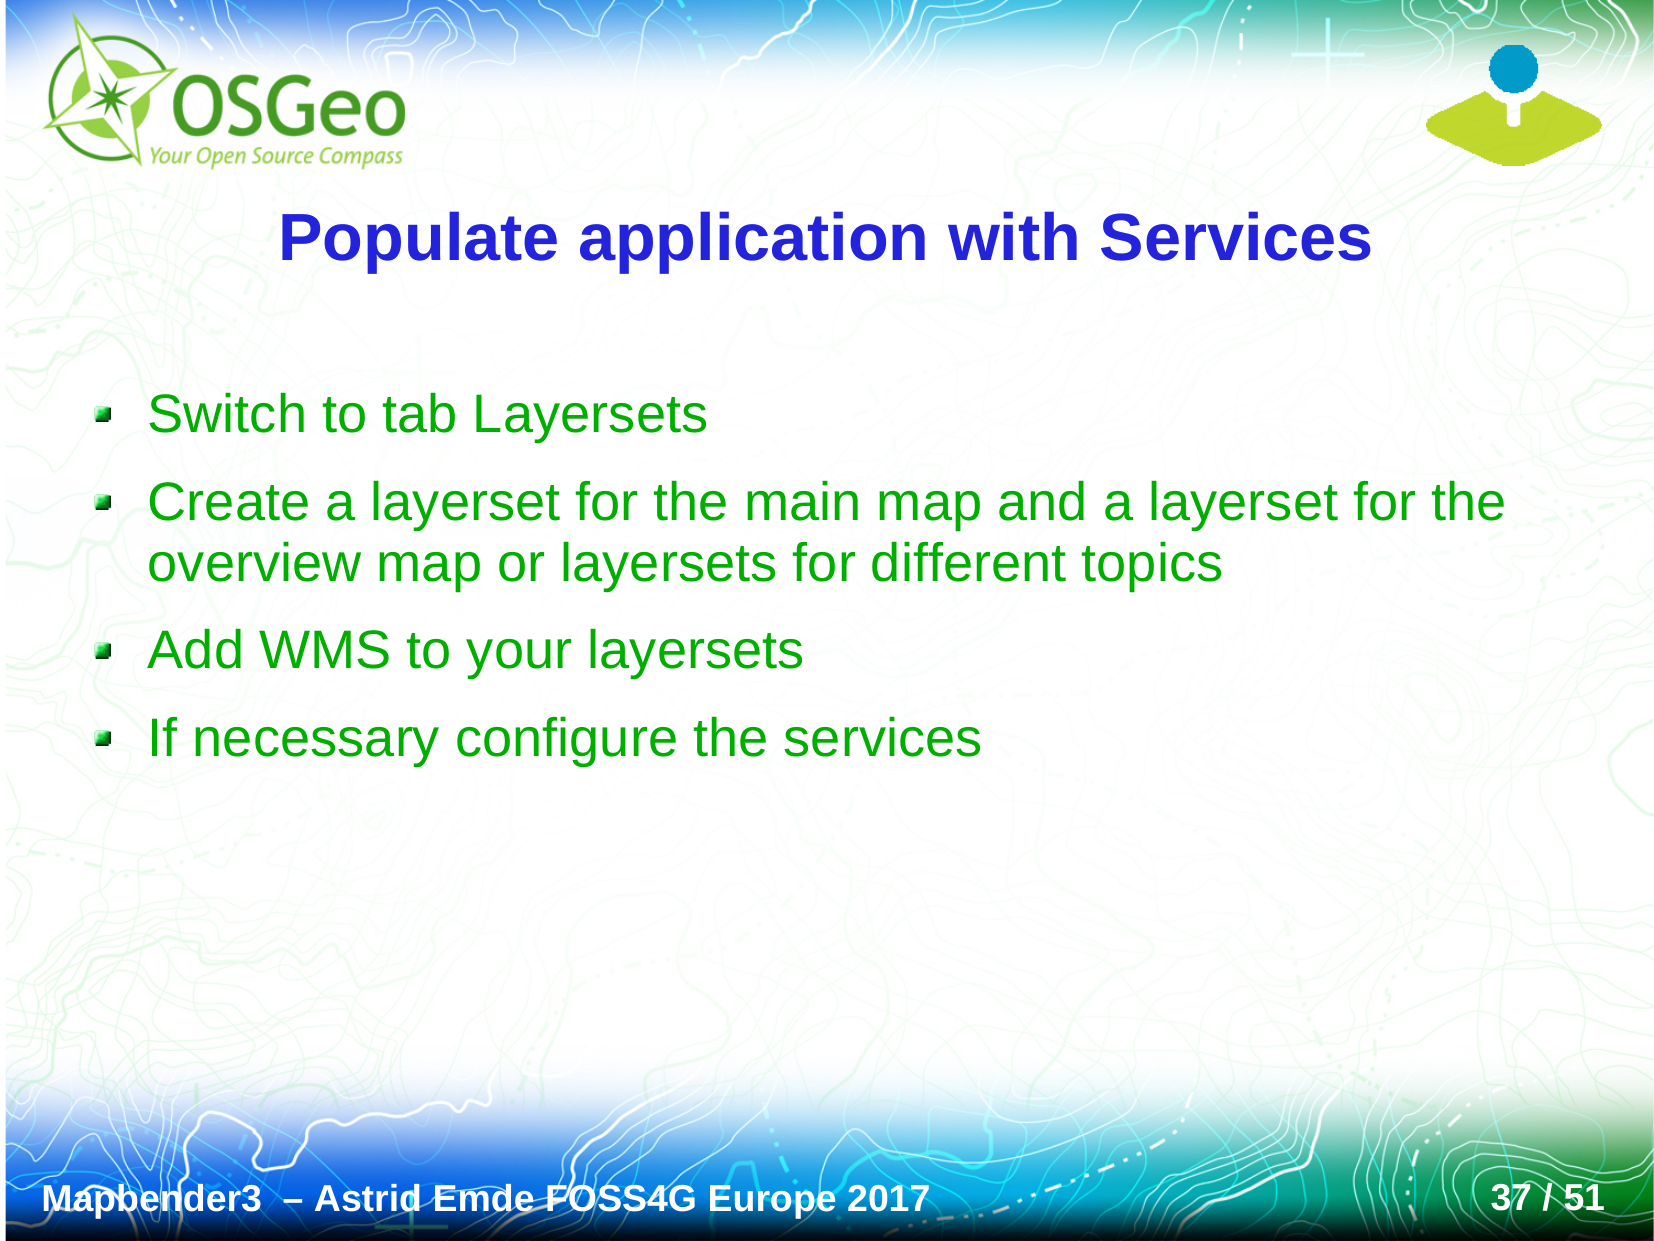

# Populate application with Services
Switch to tab Layersets
Create a layerset for the main map and a layerset for the overview map or layersets for different topics
Add WMS to your layersets
If necessary configure the services